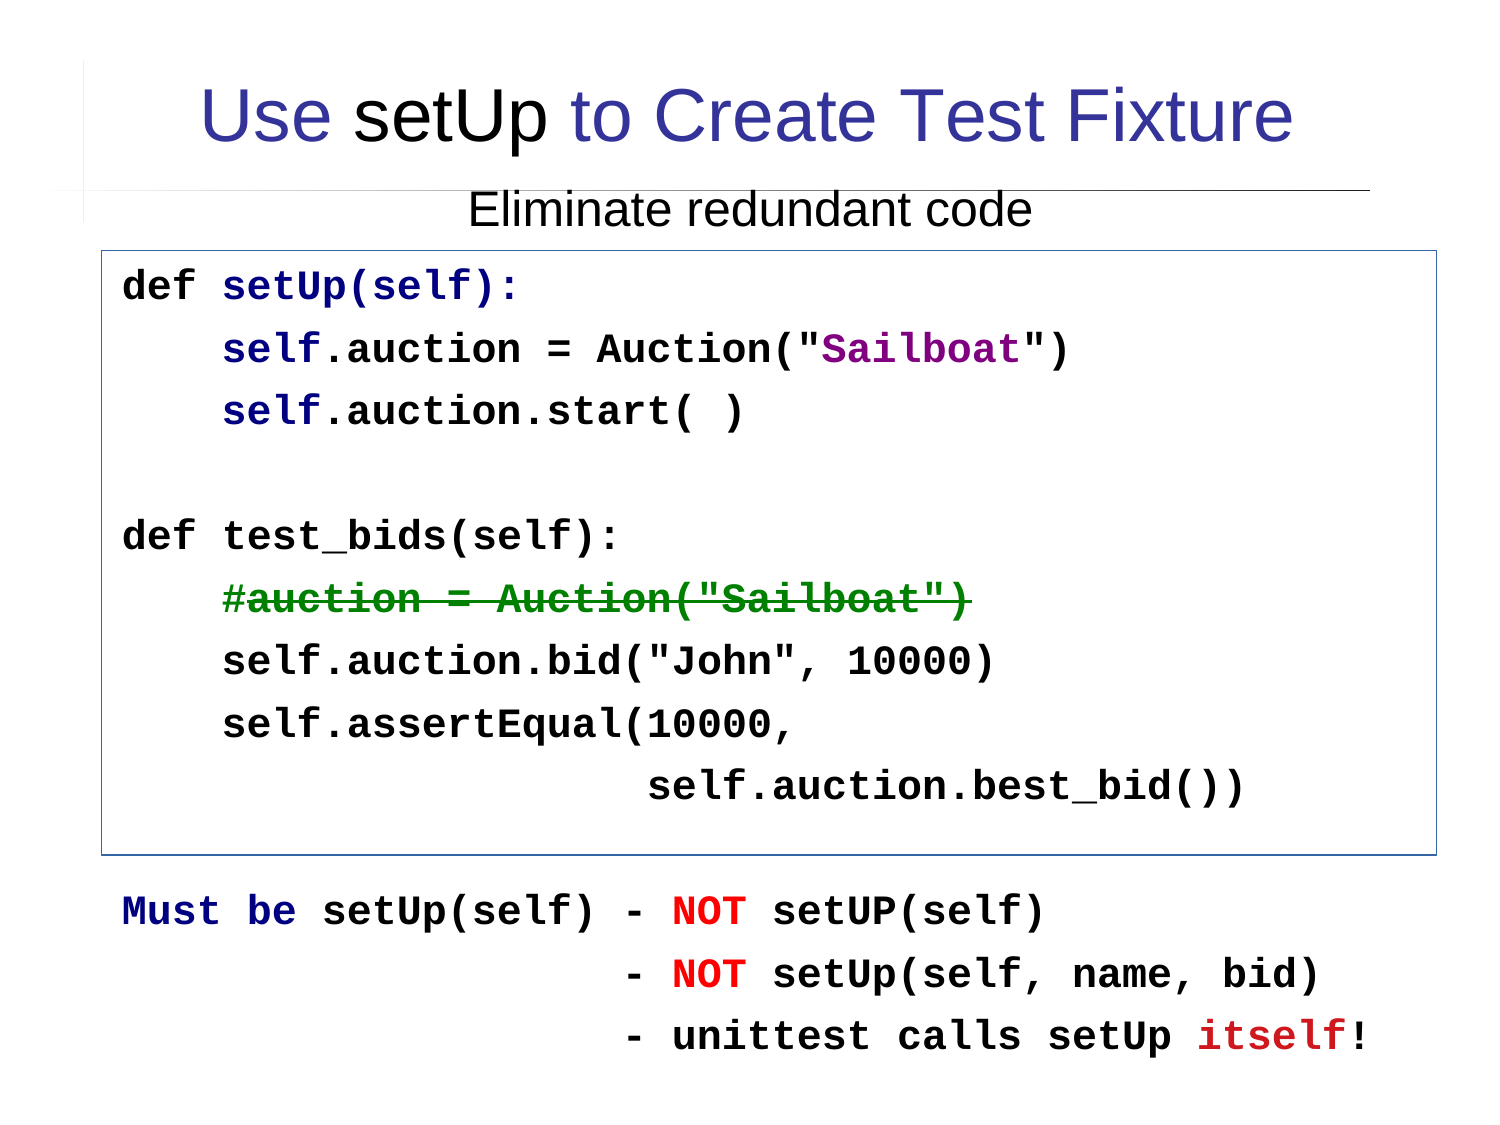

# Use setUp to Create Test Fixture
Eliminate redundant code
def setUp(self):
 self.auction = Auction("Sailboat")
 self.auction.start( )
def test_bids(self):
 #auction = Auction("Sailboat")
 self.auction.bid("John", 10000)
 self.assertEqual(10000,
 self.auction.best_bid())
Must be setUp(self) - NOT setUP(self)
 - NOT setUp(self, name, bid)
 - unittest calls setUp itself!